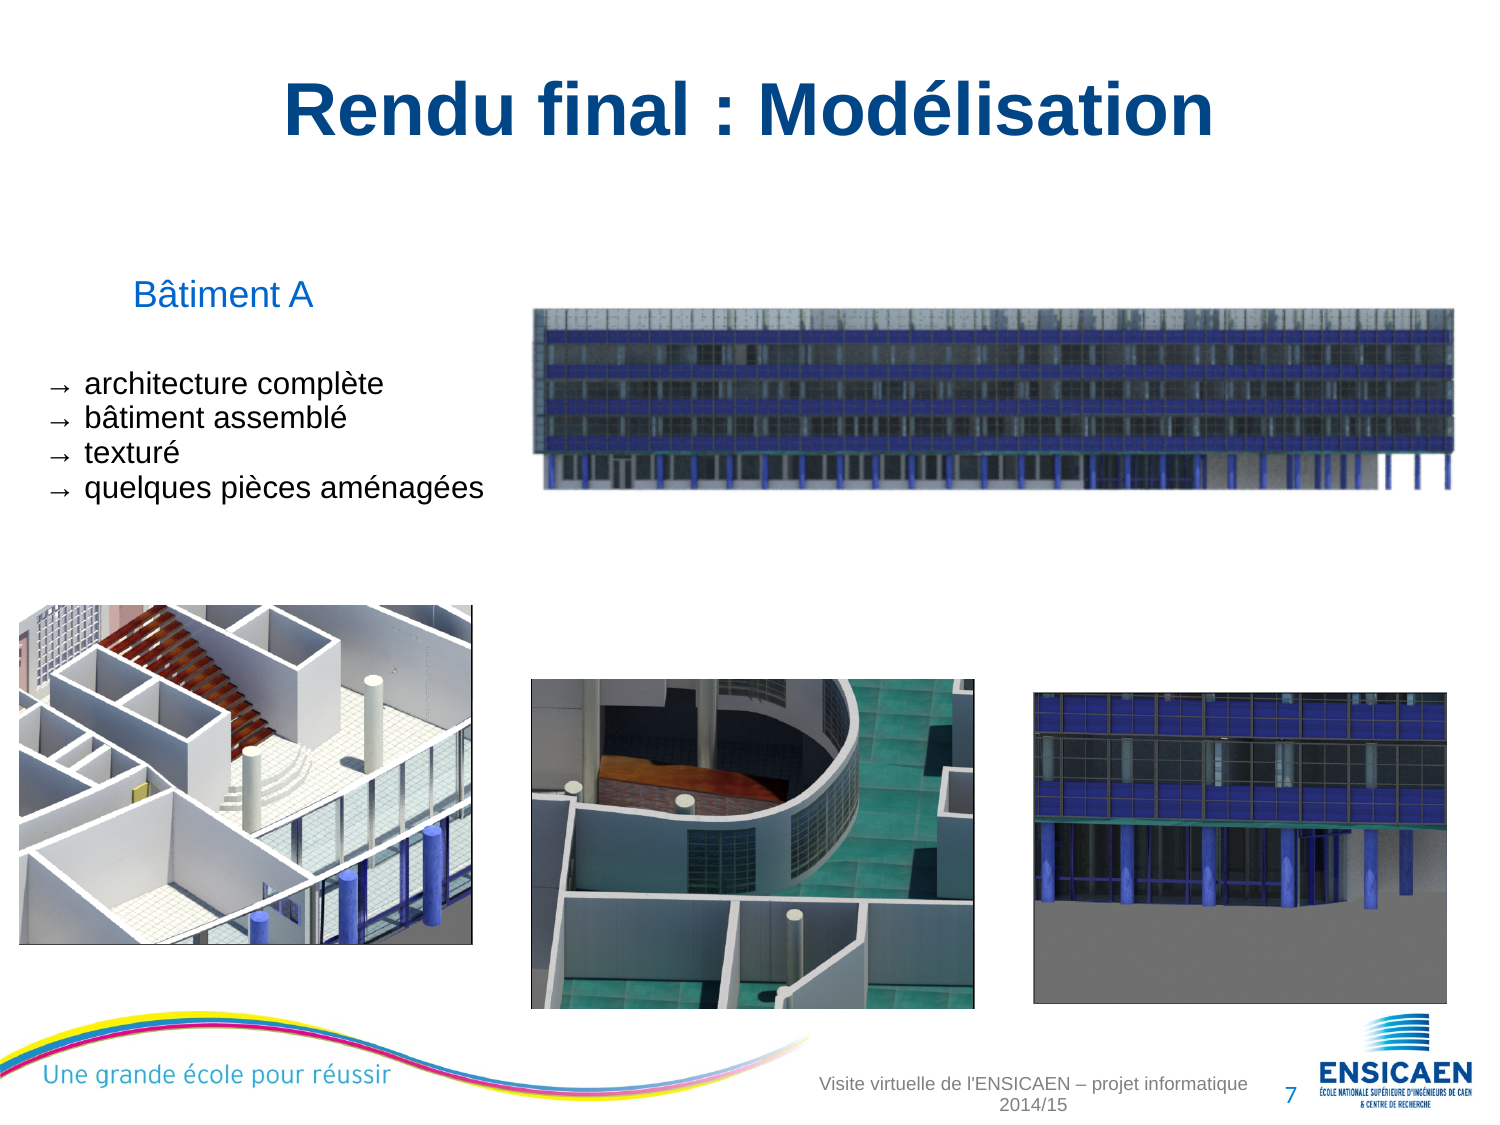

# Rendu final : Modélisation
Bâtiment A
→ architecture complète
→ bâtiment assemblé
→ texturé
→ quelques pièces aménagées
Visite virtuelle de l'ENSICAEN – projet informatique 2014/15